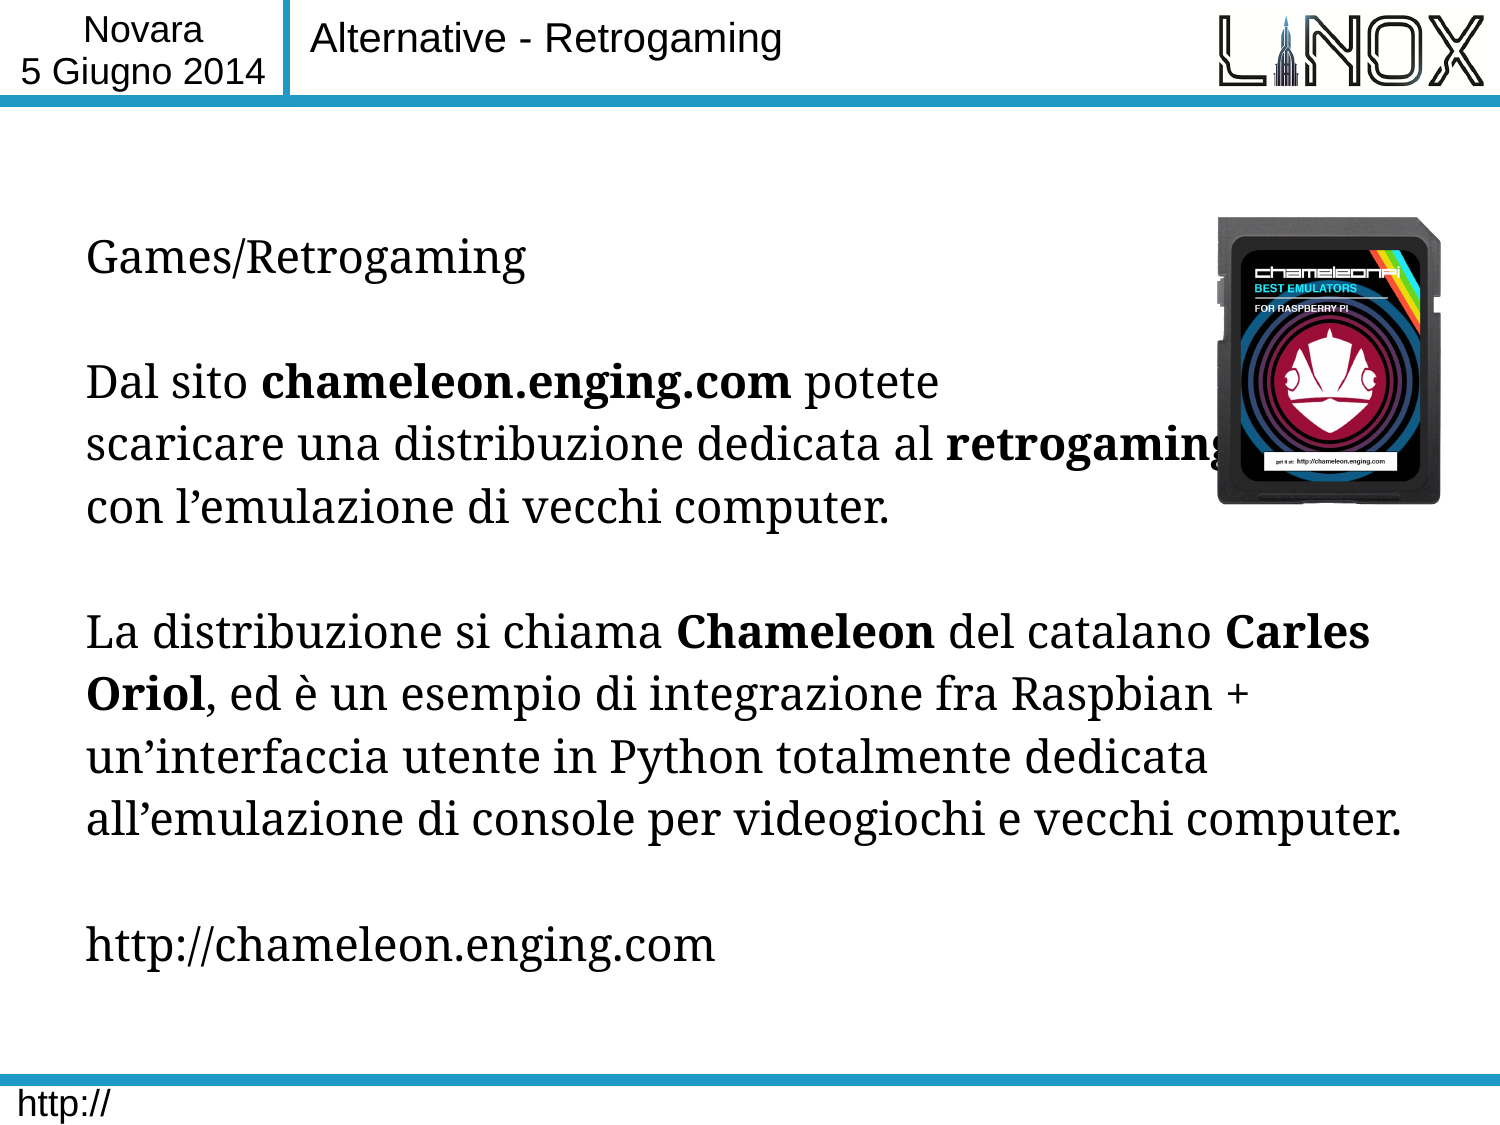

# Alternative - Retrogaming
Games/Retrogaming
Dal sito chameleon.enging.com potete
scaricare una distribuzione dedicata al retrogaming,
con l’emulazione di vecchi computer.
La distribuzione si chiama Chameleon del catalano Carles Oriol, ed è un esempio di integrazione fra Raspbian + un’interfaccia utente in Python totalmente dedicata all’emulazione di console per videogiochi e vecchi computer.
http://chameleon.enging.com